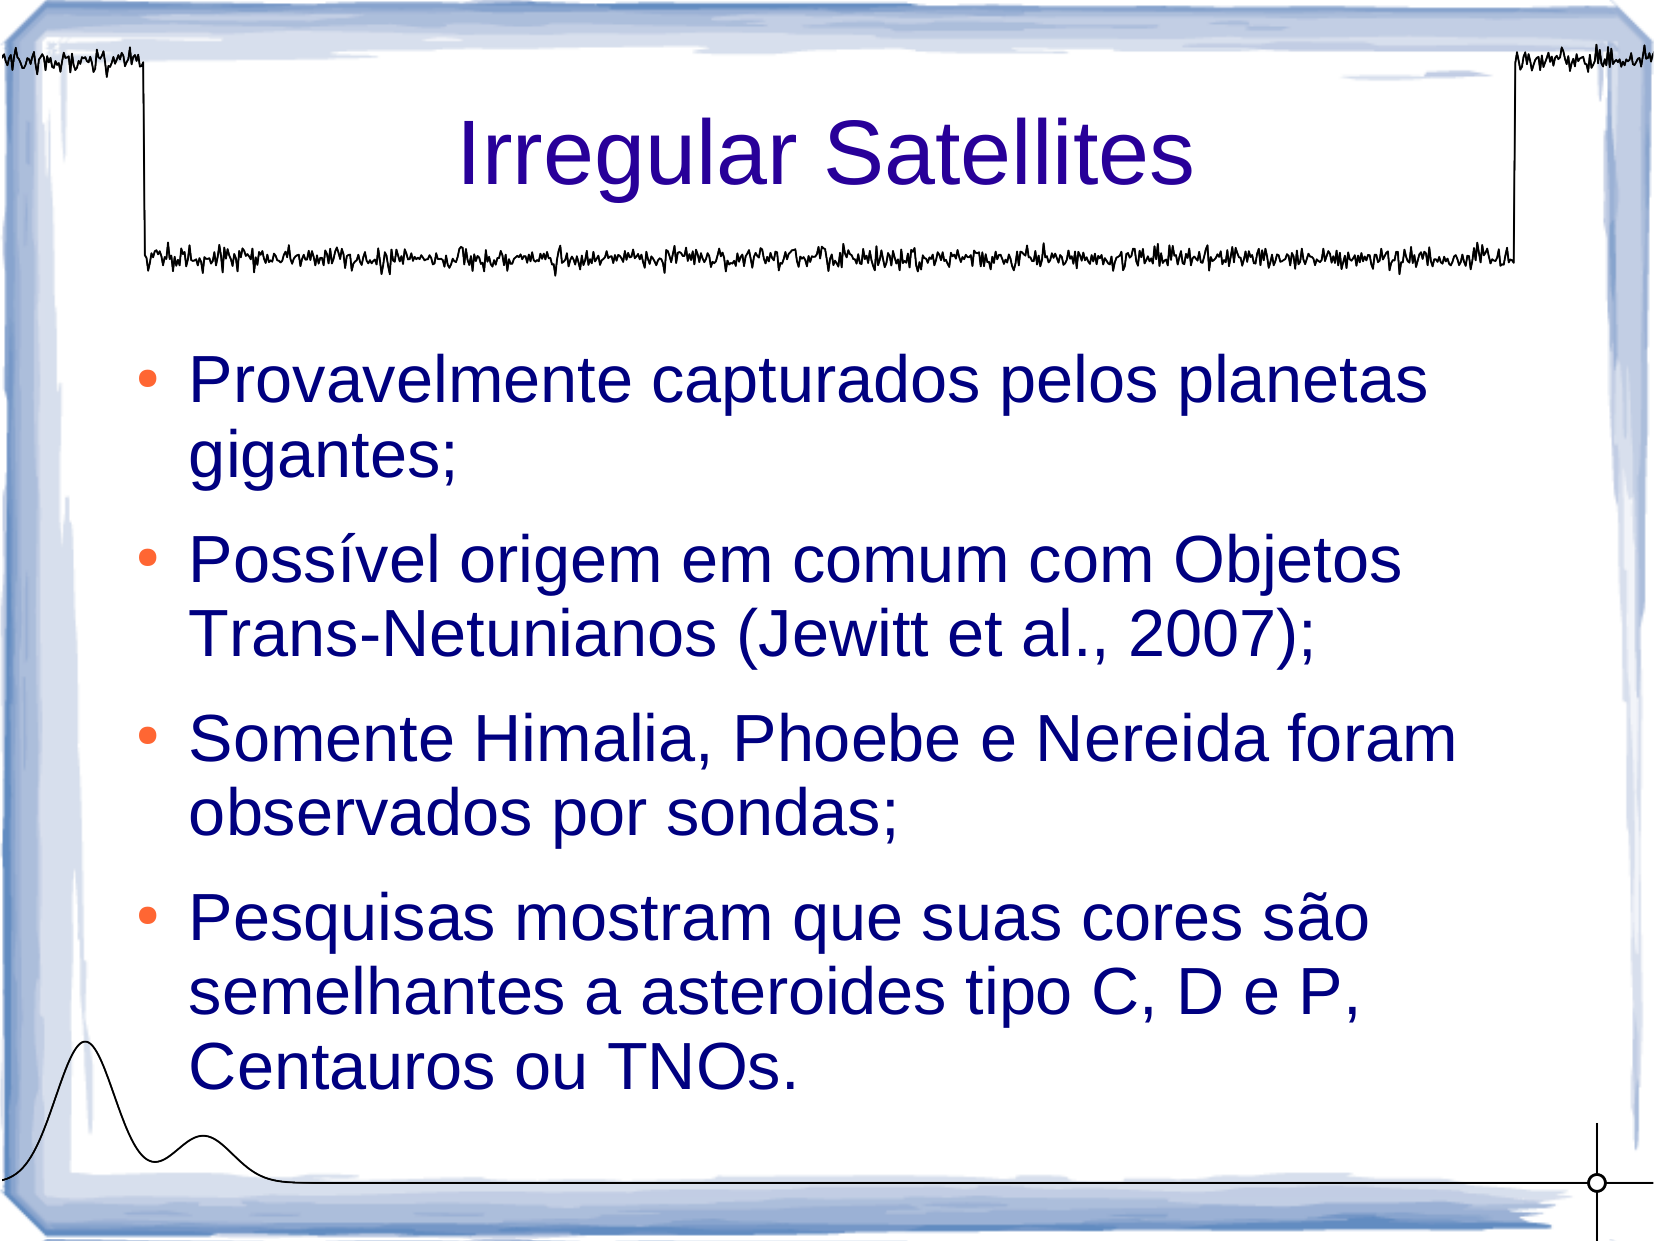

# Irregular Satellites
Provavelmente capturados pelos planetas gigantes;
Possível origem em comum com Objetos Trans-Netunianos (Jewitt et al., 2007);
Somente Himalia, Phoebe e Nereida foram observados por sondas;
Pesquisas mostram que suas cores são semelhantes a asteroides tipo C, D e P, Centauros ou TNOs.